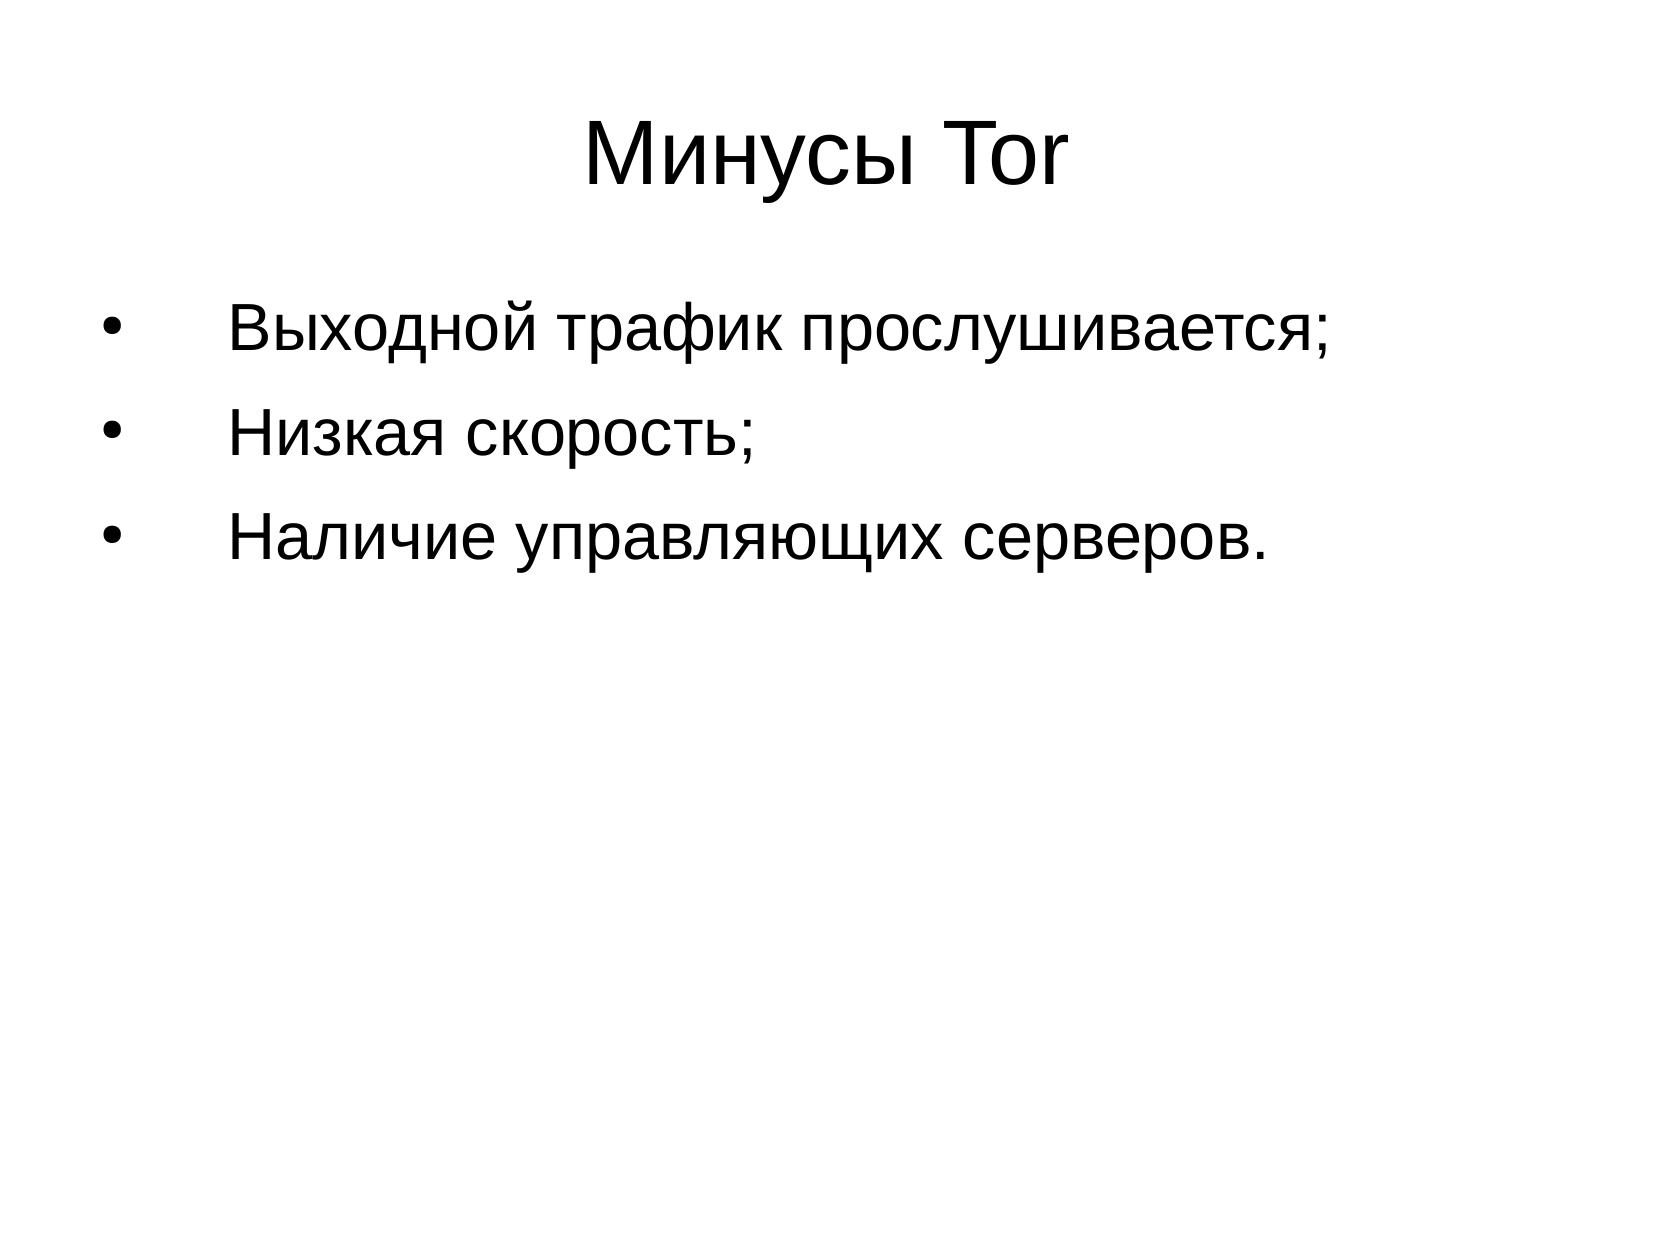

# Минусы Tor
 Выходной трафик прослушивается;
 Низкая скорость;
 Наличие управляющих серверов.